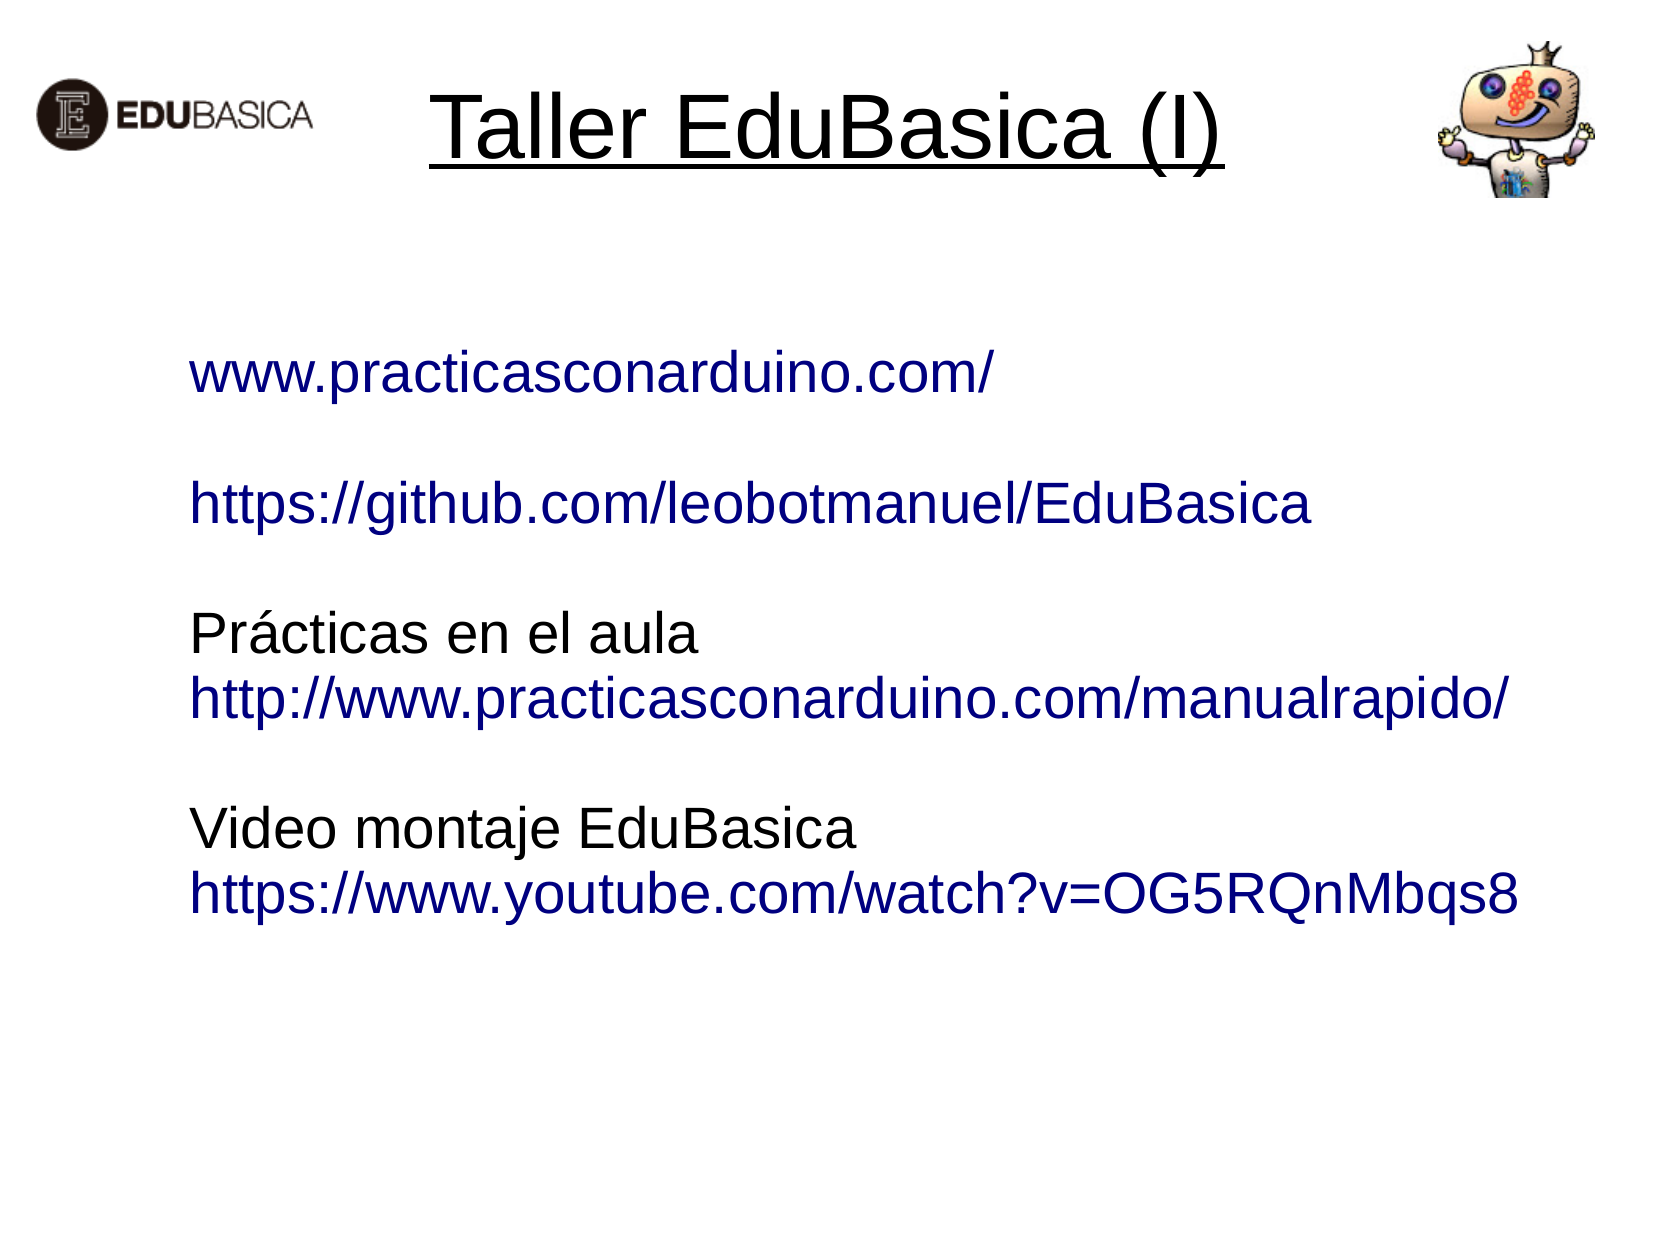

# Taller EduBasica (I)
www.practicasconarduino.com/
https://github.com/leobotmanuel/EduBasica
Prácticas en el aula
http://www.practicasconarduino.com/manualrapido/
Video montaje EduBasica
https://www.youtube.com/watch?v=OG5RQnMbqs8